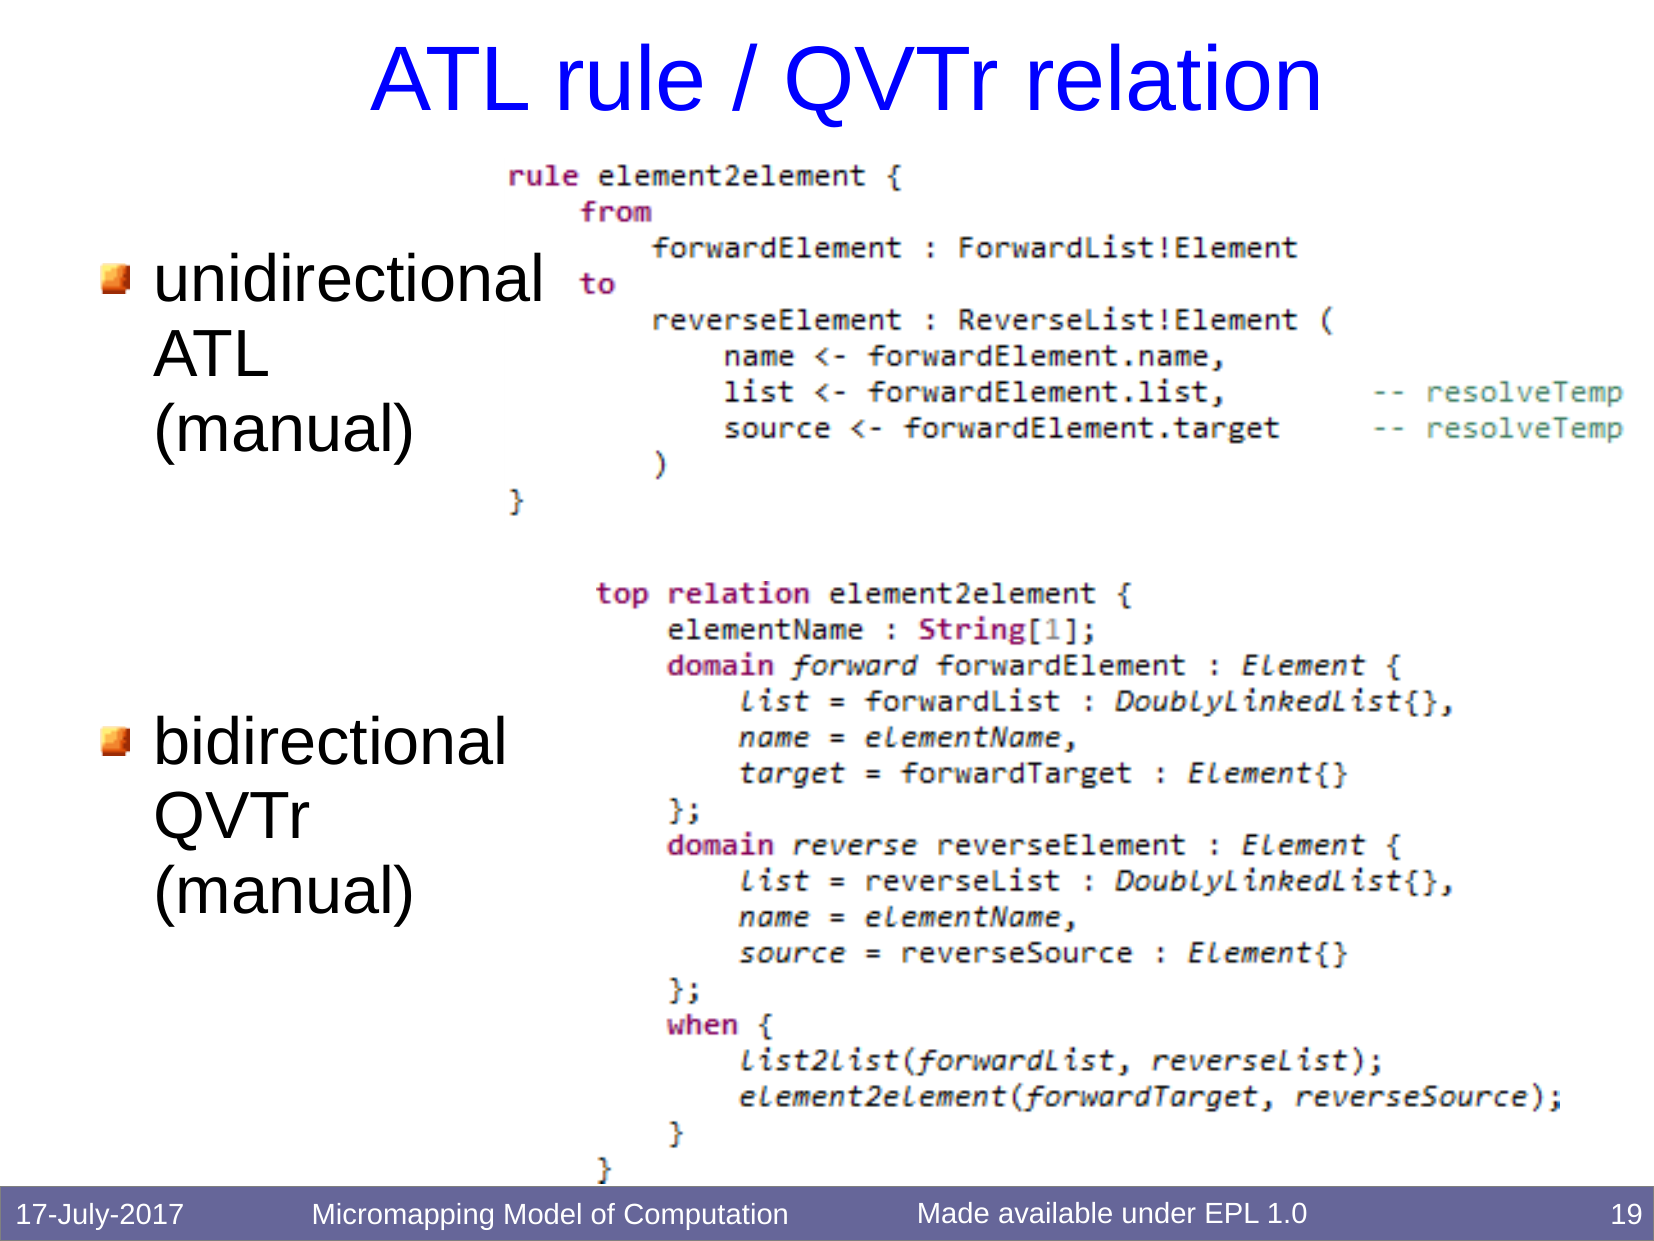

# ATL rule / QVTr relation
unidirectional
ATL
(manual)
bidirectional
QVTr
(manual)
17-July-2017
Micromapping Model of Computation
19